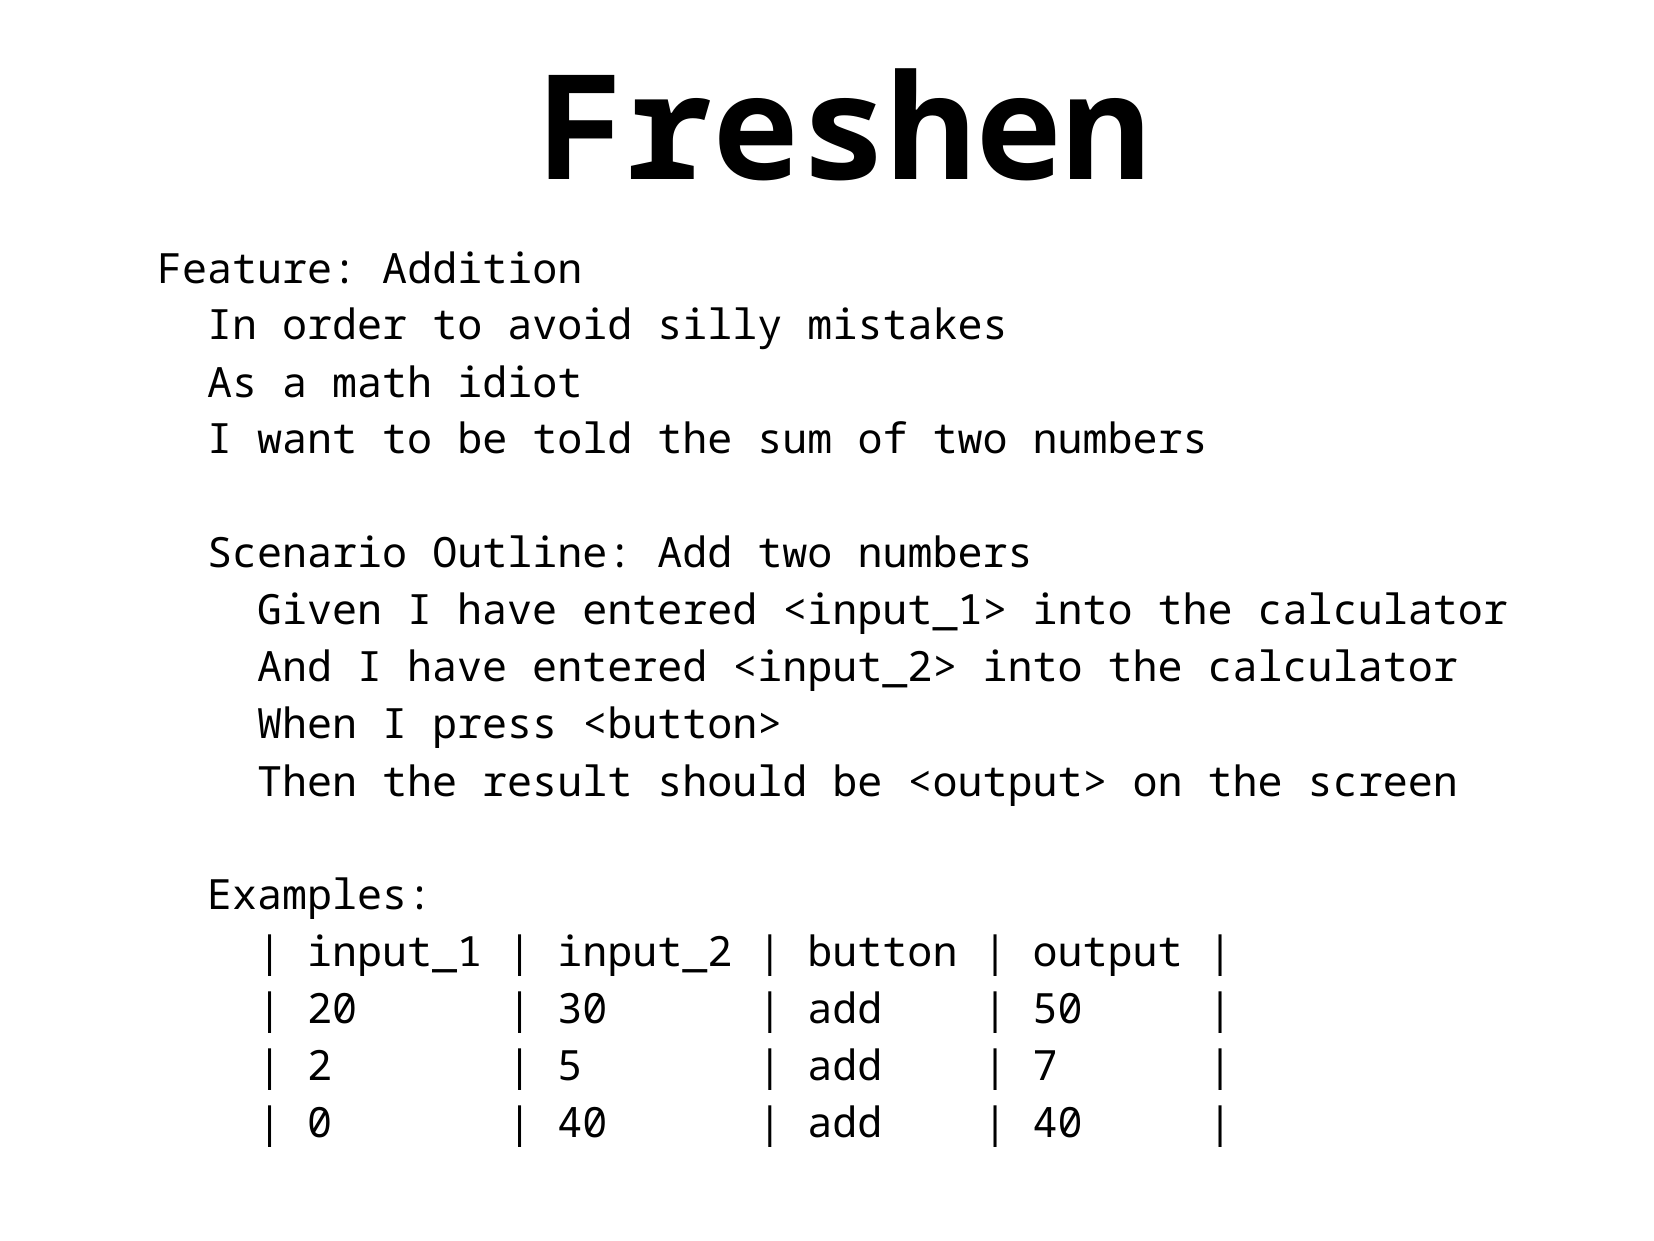

Freshen
Feature: Addition
 In order to avoid silly mistakes
 As a math idiot
 I want to be told the sum of two numbers
 Scenario Outline: Add two numbers
 Given I have entered <input_1> into the calculator
 And I have entered <input_2> into the calculator
 When I press <button>
 Then the result should be <output> on the screen
 Examples:
 | input_1 | input_2 | button | output |
 | 20 | 30 | add | 50 |
 | 2 | 5 | add | 7 |
 | 0 | 40 | add | 40 |